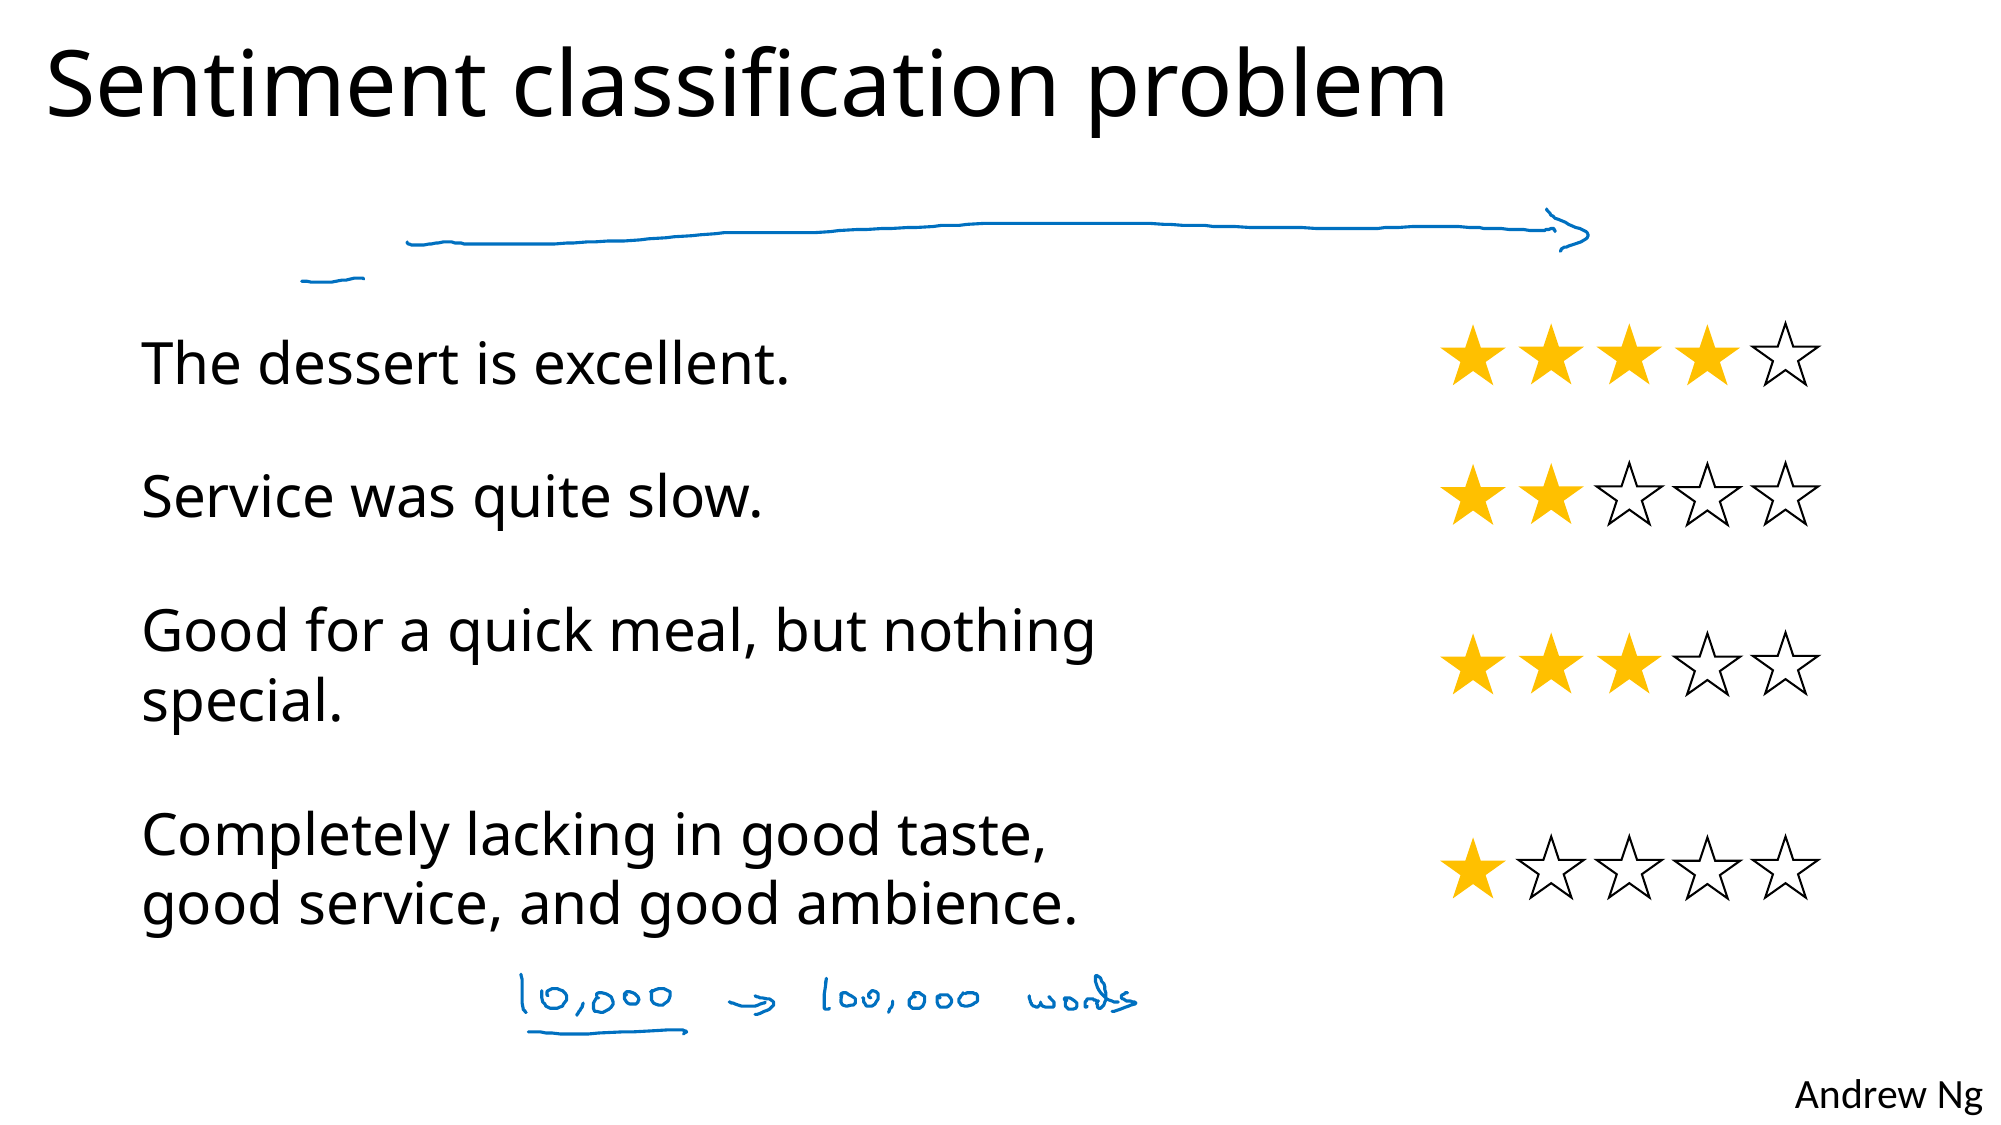

# Sentiment classification problem
The dessert is excellent.
Service was quite slow.
Good for a quick meal, but nothing special.
Completely lacking in good taste, good service, and good ambience.